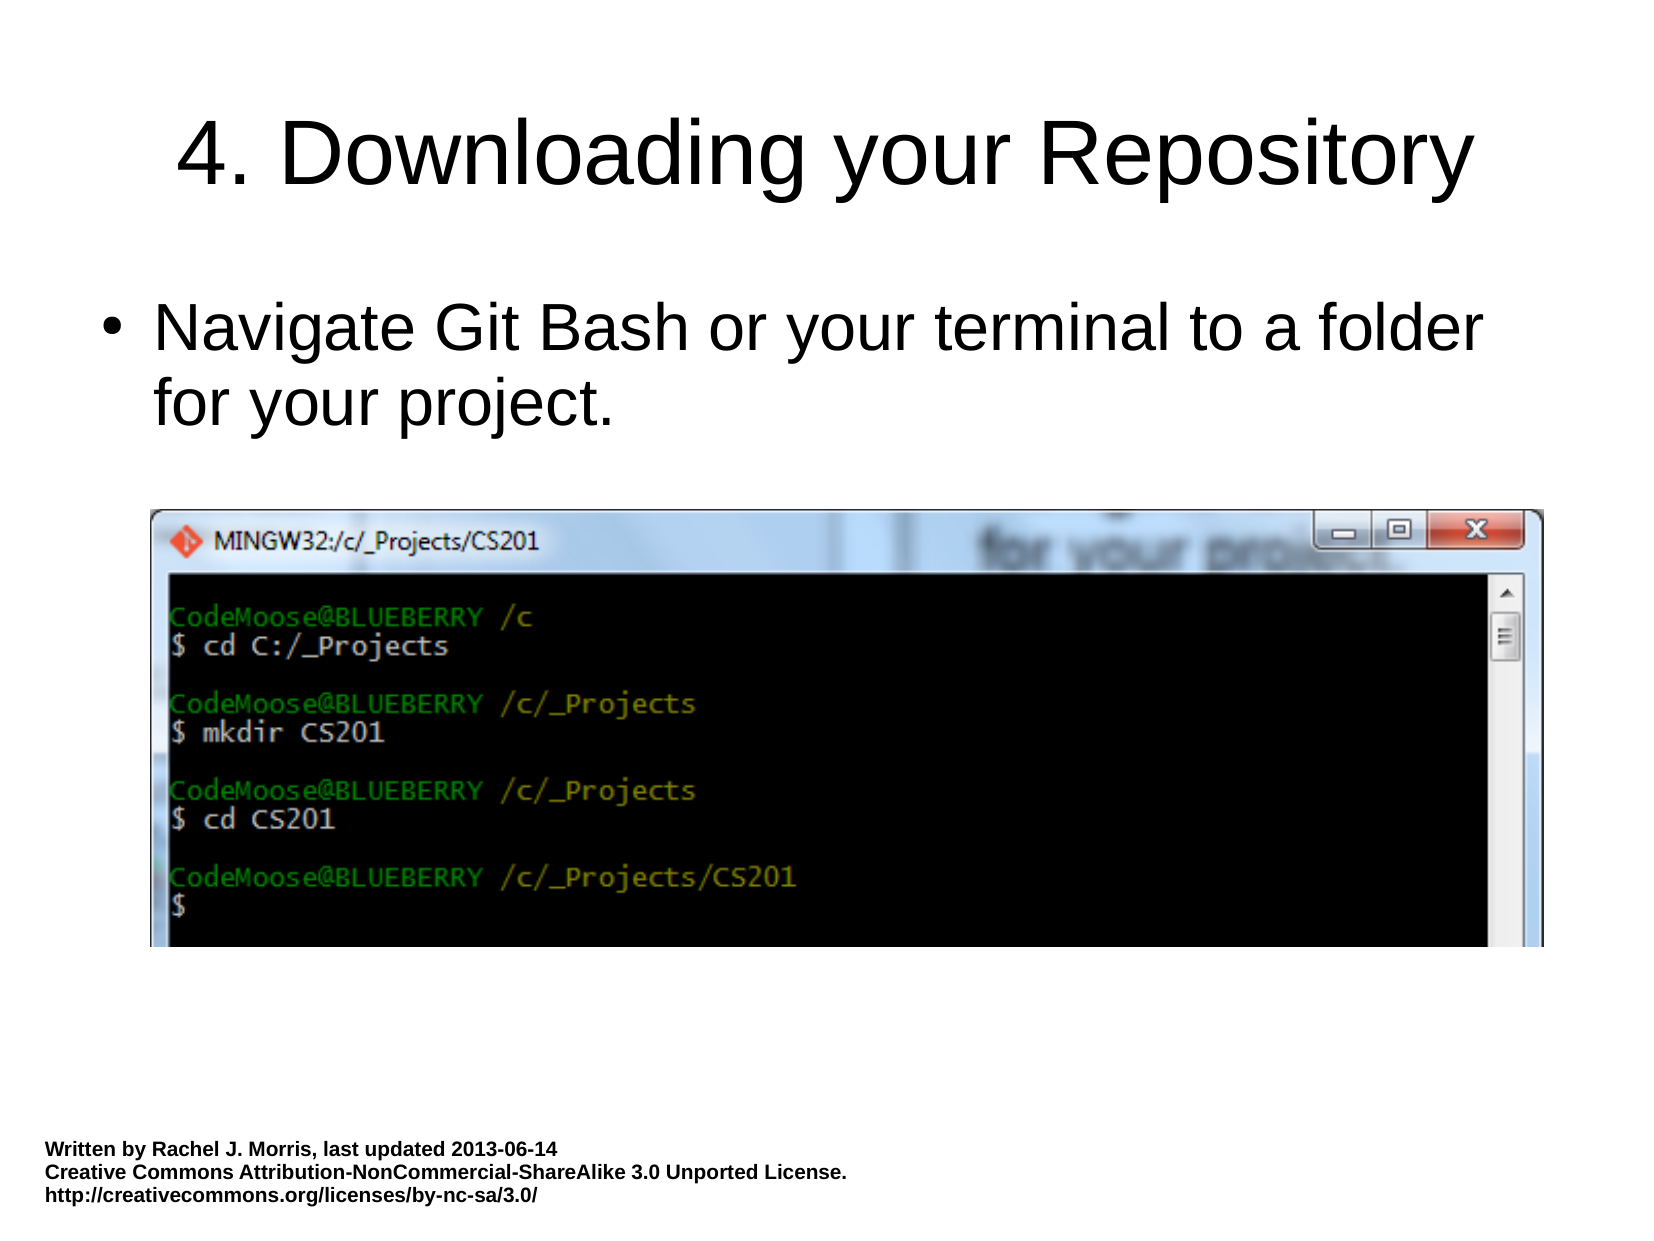

# 4. Downloading your Repository
Navigate Git Bash or your terminal to a folder for your project.